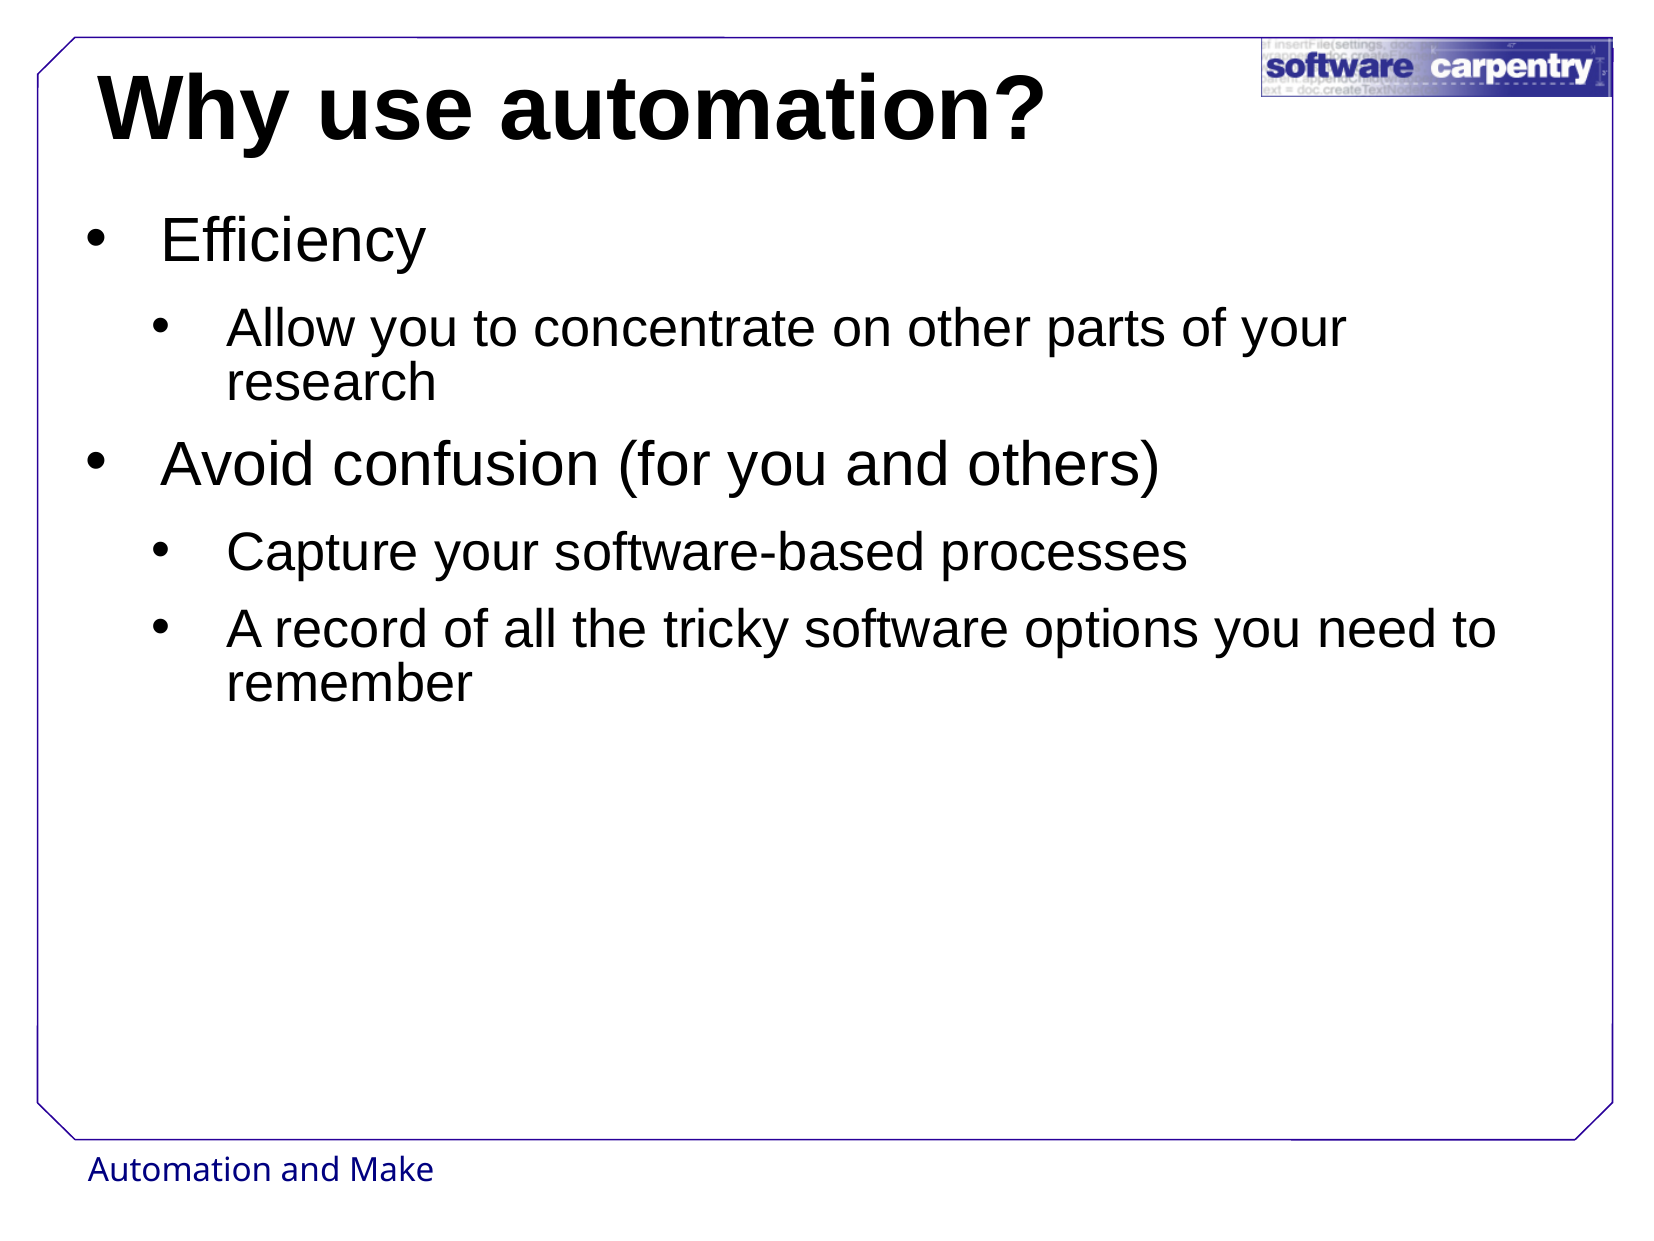

# Why use automation?
Efficiency
Allow you to concentrate on other parts of your research
Avoid confusion (for you and others)
Capture your software-based processes
A record of all the tricky software options you need to remember